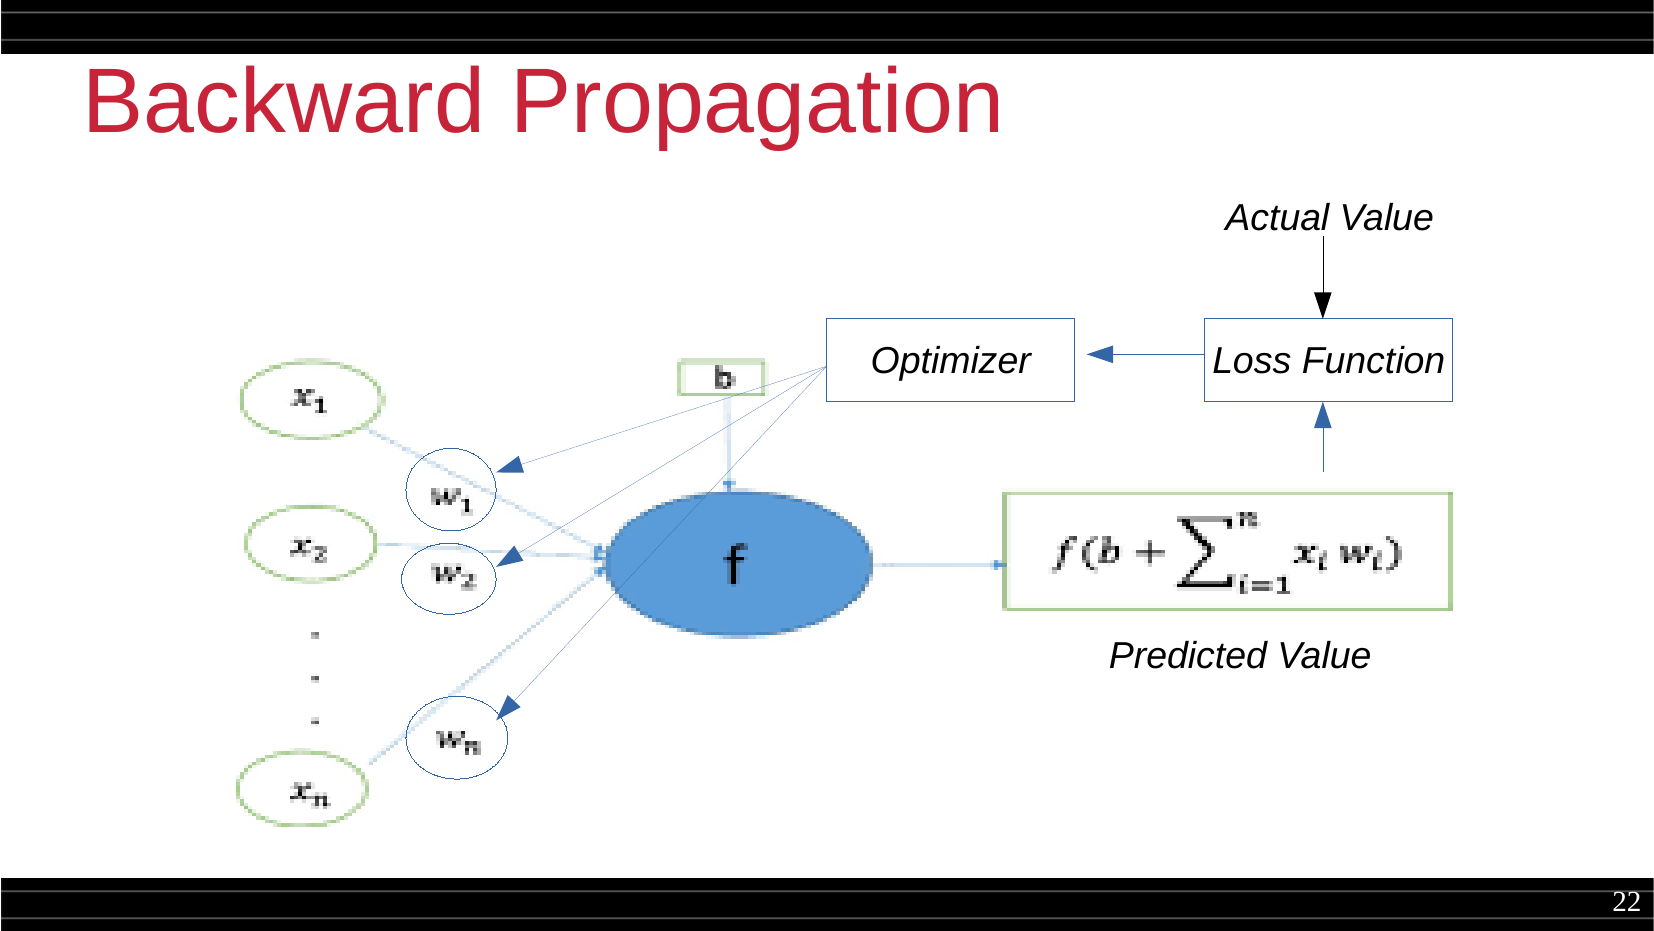

# Backward Propagation
Actual Value
Optimizer
Loss Function
Predicted Value